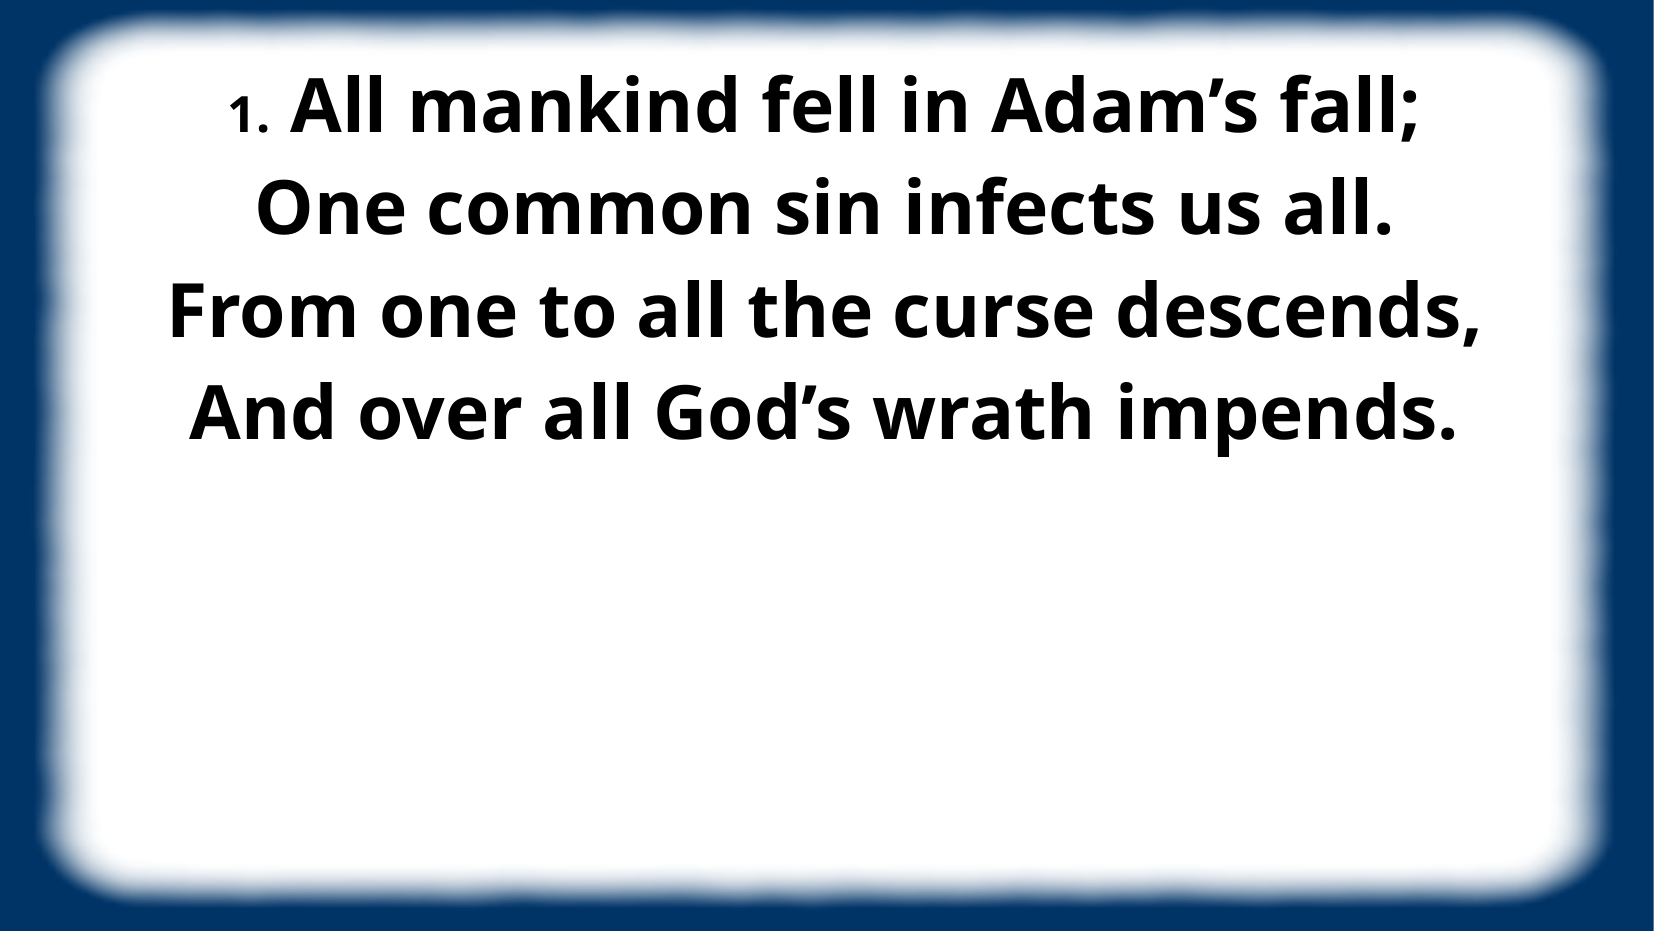

1. All mankind fell in Adam’s fall;
One common sin infects us all.
From one to all the curse descends,
And over all God’s wrath impends.